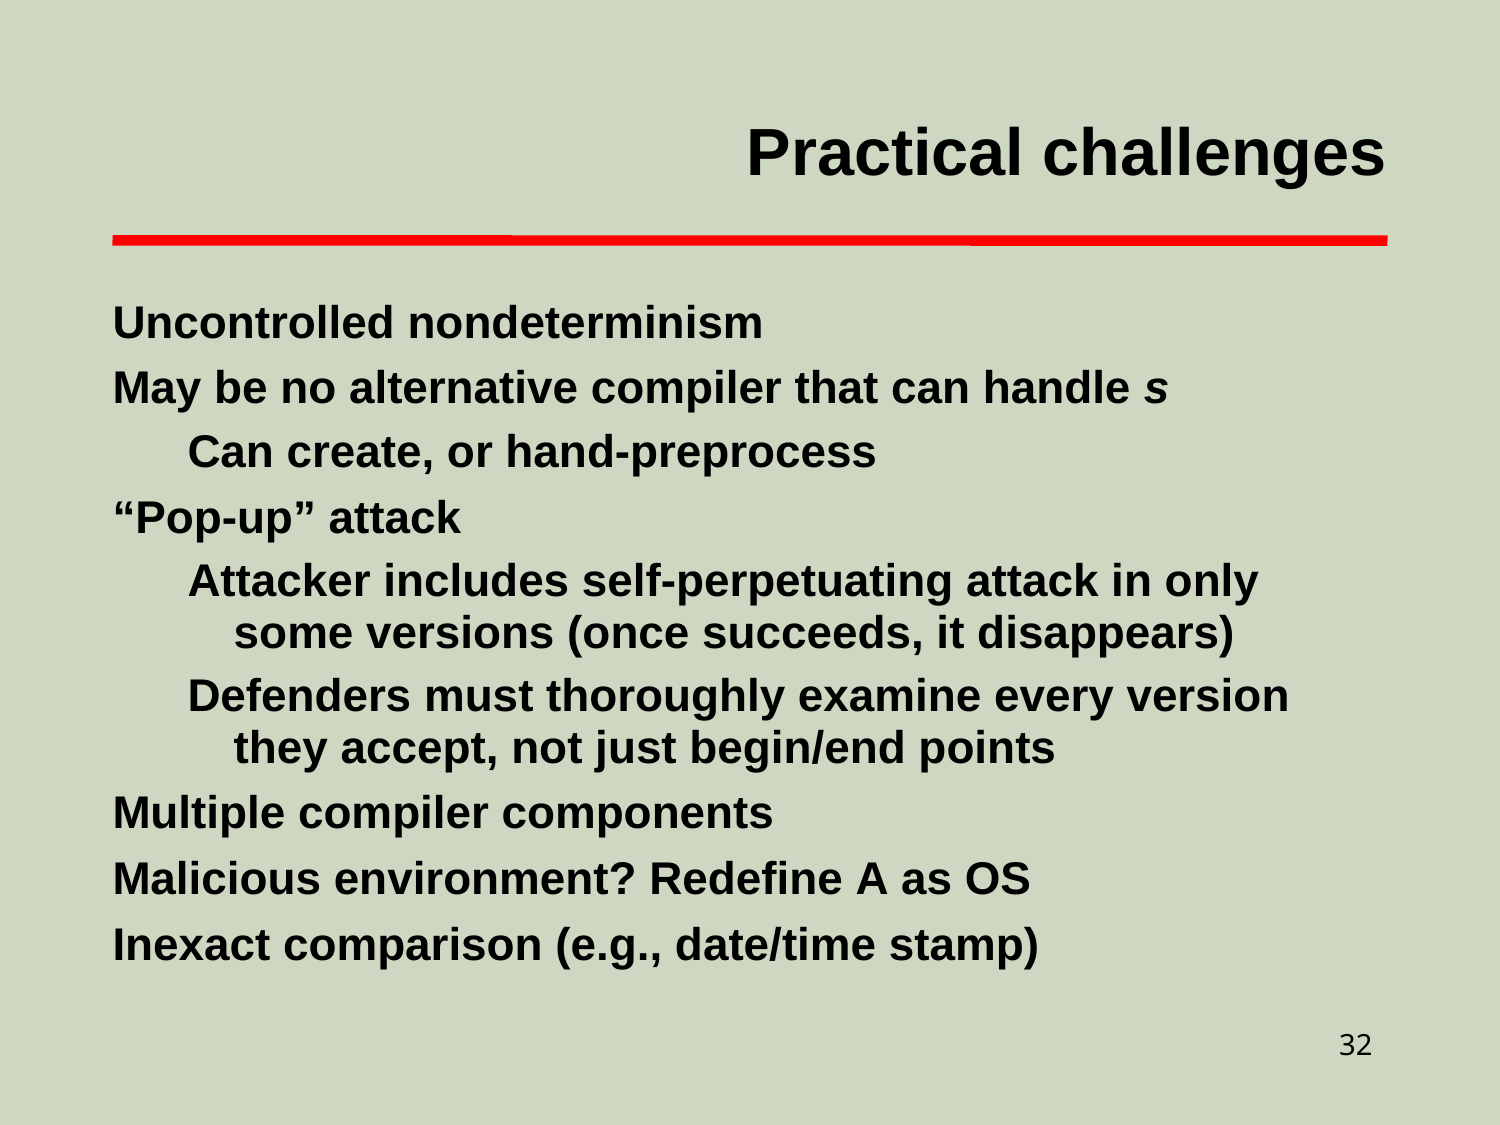

# Practical challenges
Uncontrolled nondeterminism
May be no alternative compiler that can handle s
Can create, or hand-preprocess
“Pop-up” attack
Attacker includes self-perpetuating attack in only some versions (once succeeds, it disappears)
Defenders must thoroughly examine every version they accept, not just begin/end points
Multiple compiler components
Malicious environment? Redefine A as OS
Inexact comparison (e.g., date/time stamp)